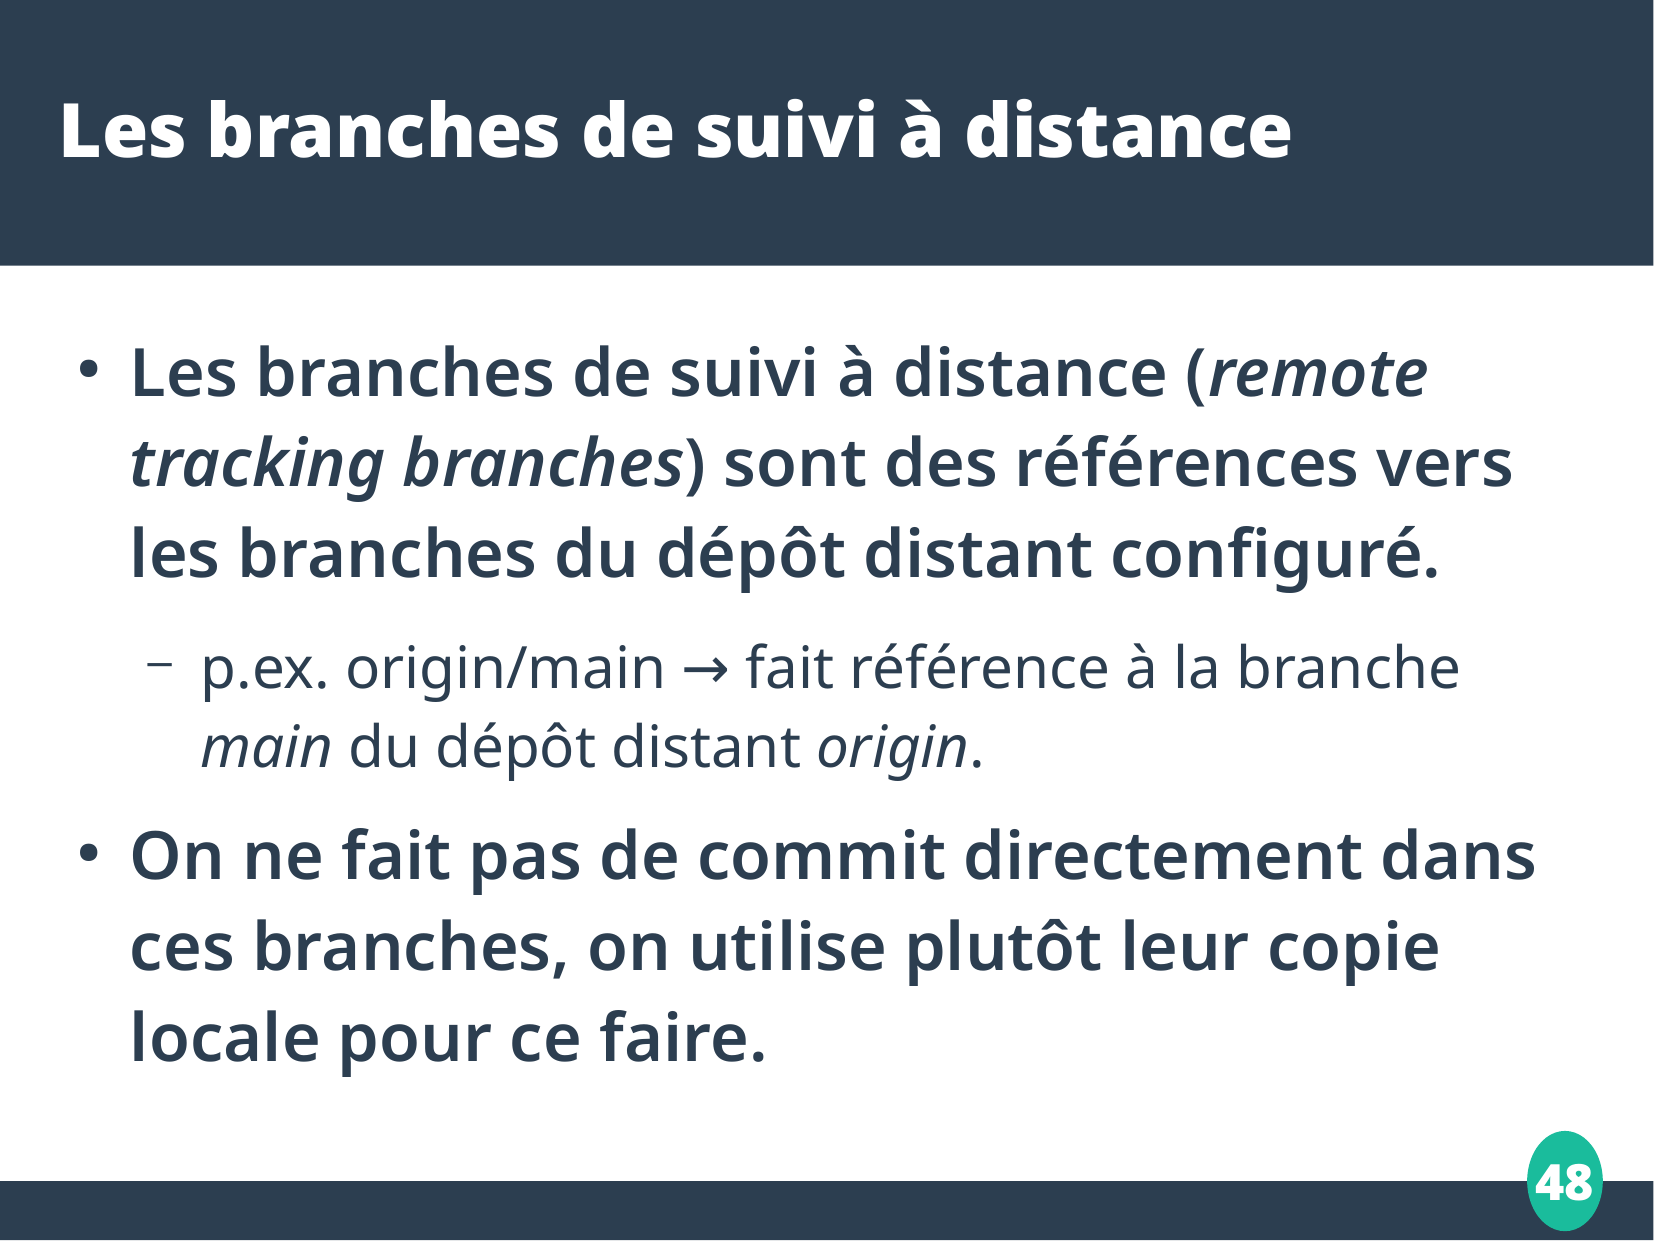

# Les branches de suivi à distance
Les branches de suivi à distance (remote tracking branches) sont des références vers les branches du dépôt distant configuré.
p.ex. origin/main → fait référence à la branche main du dépôt distant origin.
On ne fait pas de commit directement dans ces branches, on utilise plutôt leur copie locale pour ce faire.